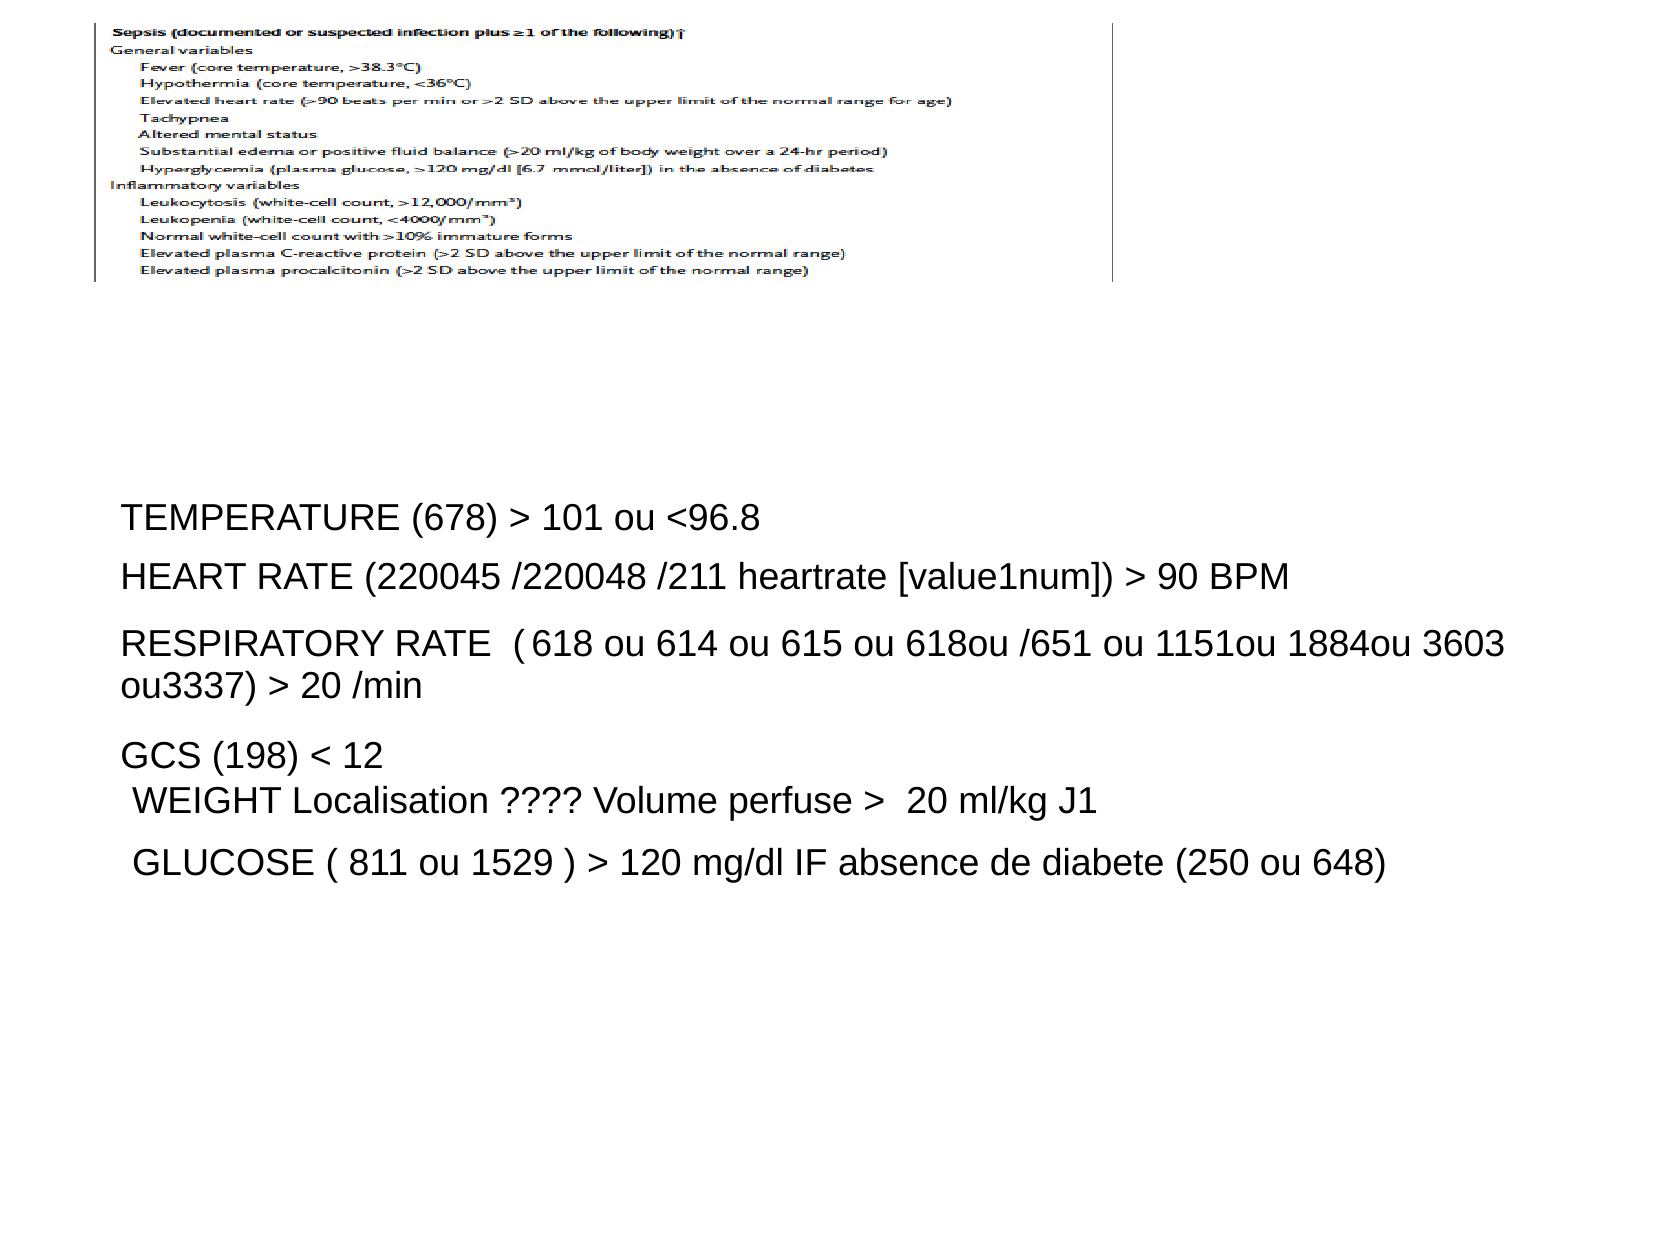

#
TEMPERATURE (678) > 101 ou <96.8
HEART RATE (220045 /220048 /211 heartrate [value1num]) > 90 BPM
RESPIRATORY RATE ( 618 ou 614 ou 615 ou 618ou /651 ou 1151ou 1884ou 3603 ou3337) > 20 /min
GCS (198) < 12
WEIGHT Localisation ???? Volume perfuse > 20 ml/kg J1
GLUCOSE ( 811 ou 1529 ) > 120 mg/dl IF absence de diabete (250 ou 648)